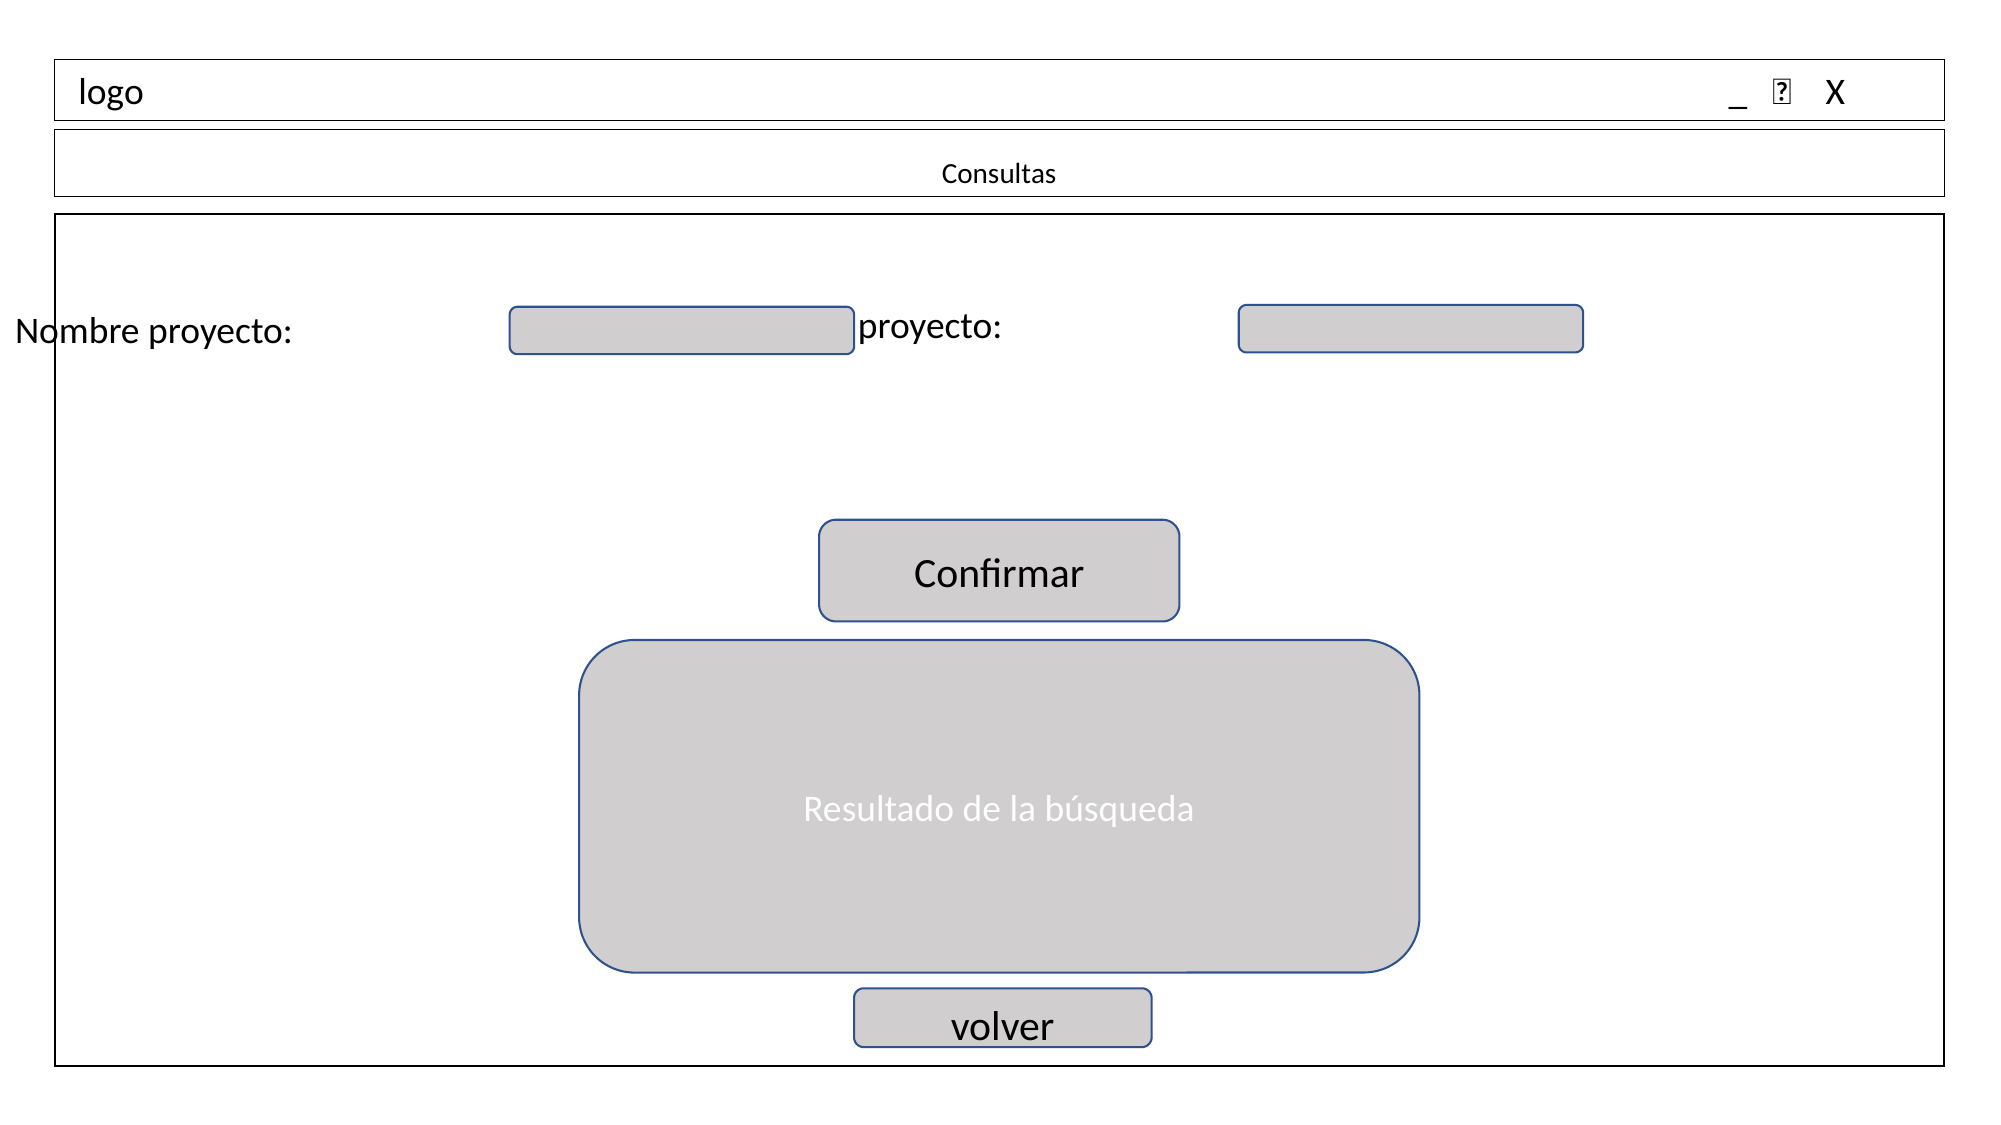

logo _ 🔲 X
Consultas
Código proyecto:
Nombre proyecto:
Confirmar
Resultado de la búsqueda
volver